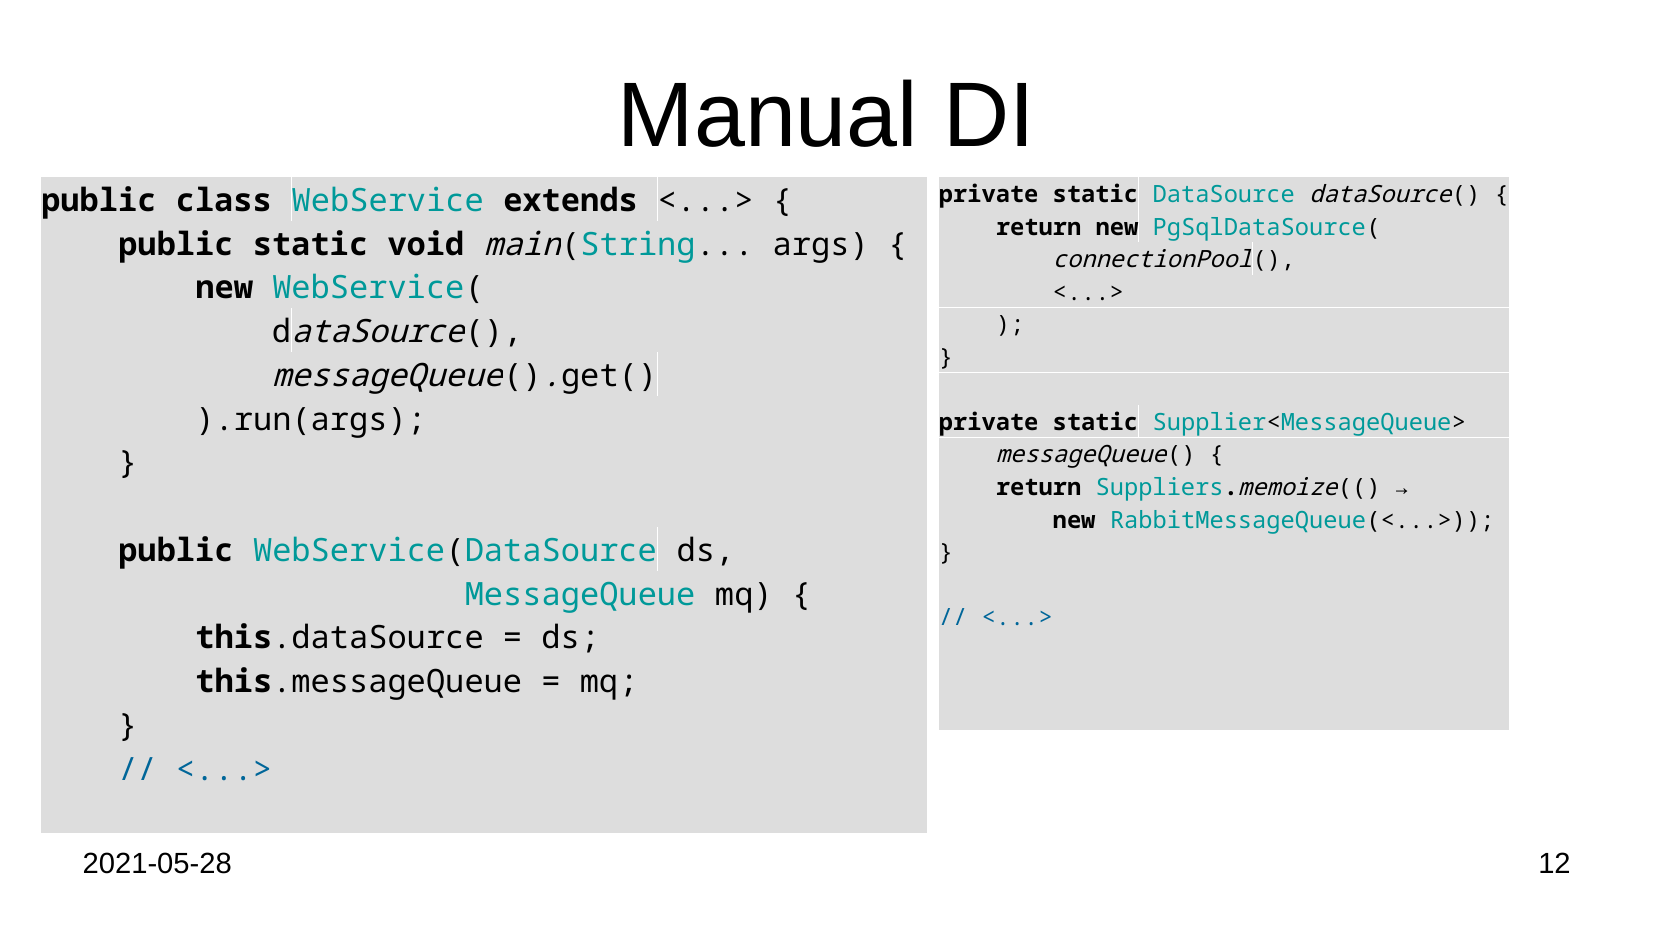

# Manual DI
public class WebService extends <...> {
 public static void main(String... args) {
 new WebService(
 dataSource(), messageQueue().get()
 ).run(args);
 }
 public WebService(DataSource ds,
 MessageQueue mq) {
 this.dataSource = ds;
 this.messageQueue = mq;
 }
 // <...>
private static DataSource dataSource() {
 return new PgSqlDataSource(
 connectionPool(),
 <...>
 );
}
private static Supplier<MessageQueue>
 messageQueue() {
 return Suppliers.memoize(() →
 new RabbitMessageQueue(<...>));
}
// <...>
2021-05-28
12